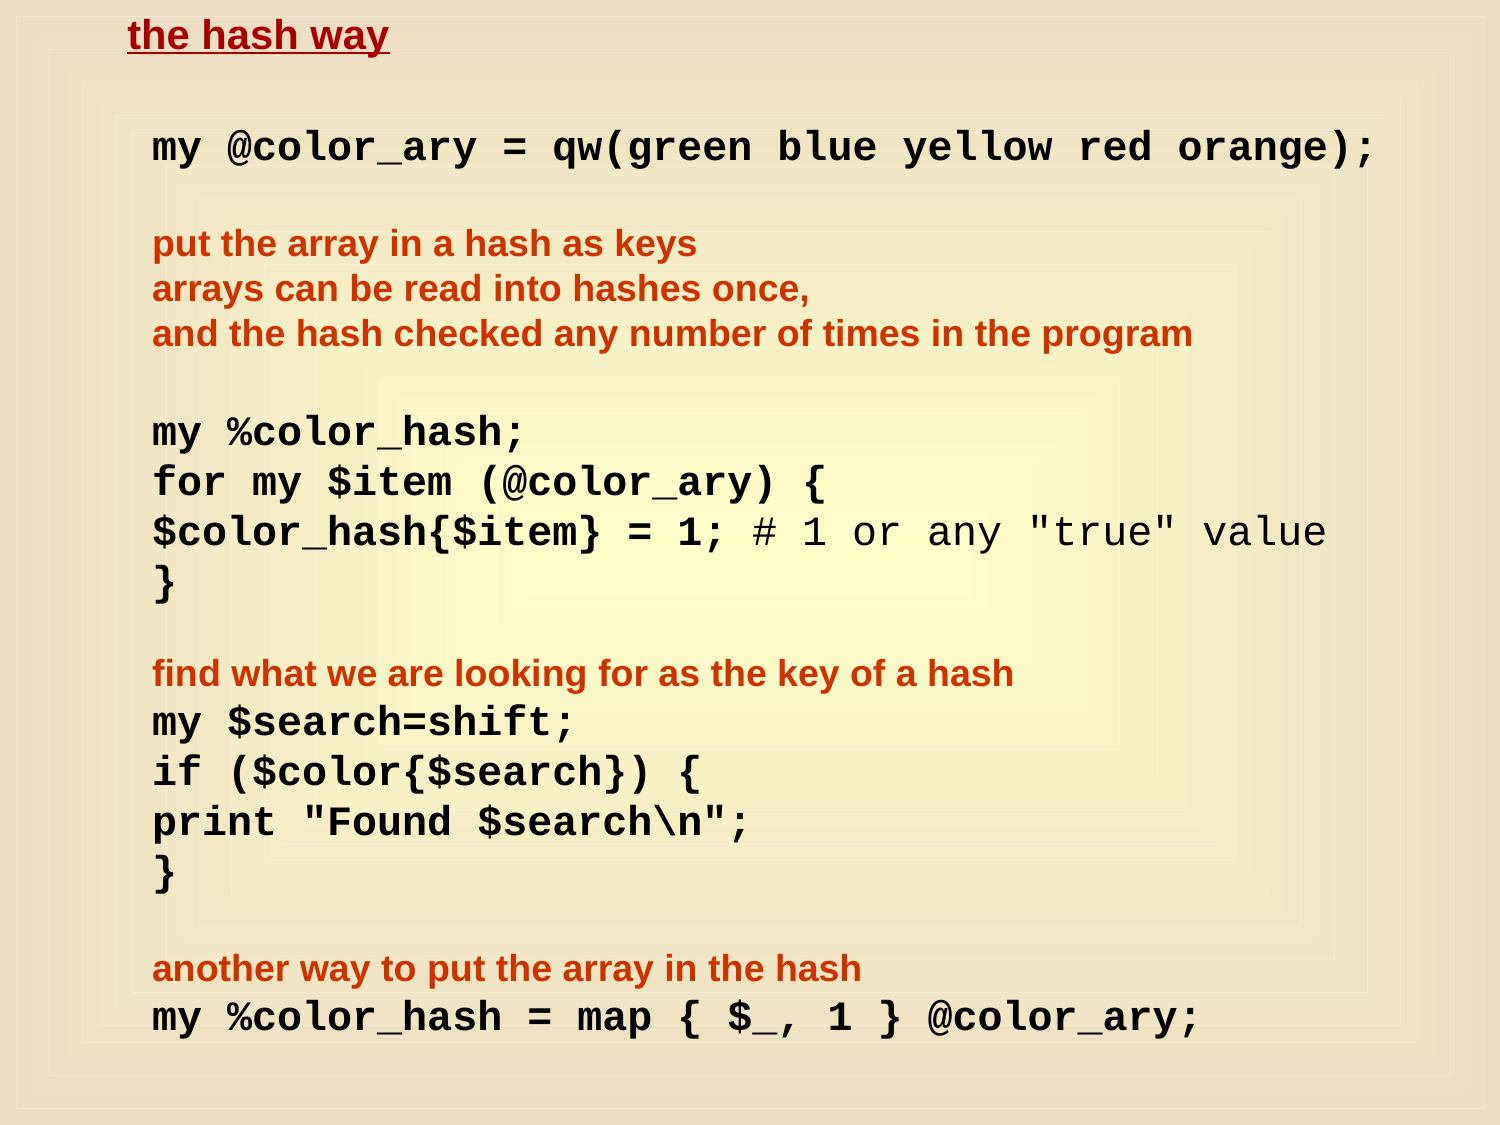

the hash way
my @color_ary = qw(green blue yellow red orange);
put the array in a hash as keys
arrays can be read into hashes once,
and the hash checked any number of times in the program
my %color_hash;
for my $item (@color_ary) {
$color_hash{$item} = 1; # 1 or any "true" value
}
find what we are looking for as the key of a hash
my $search=shift;
if ($color{$search}) {
print "Found $search\n";
}
another way to put the array in the hash
my %color_hash = map { $_, 1 } @color_ary;